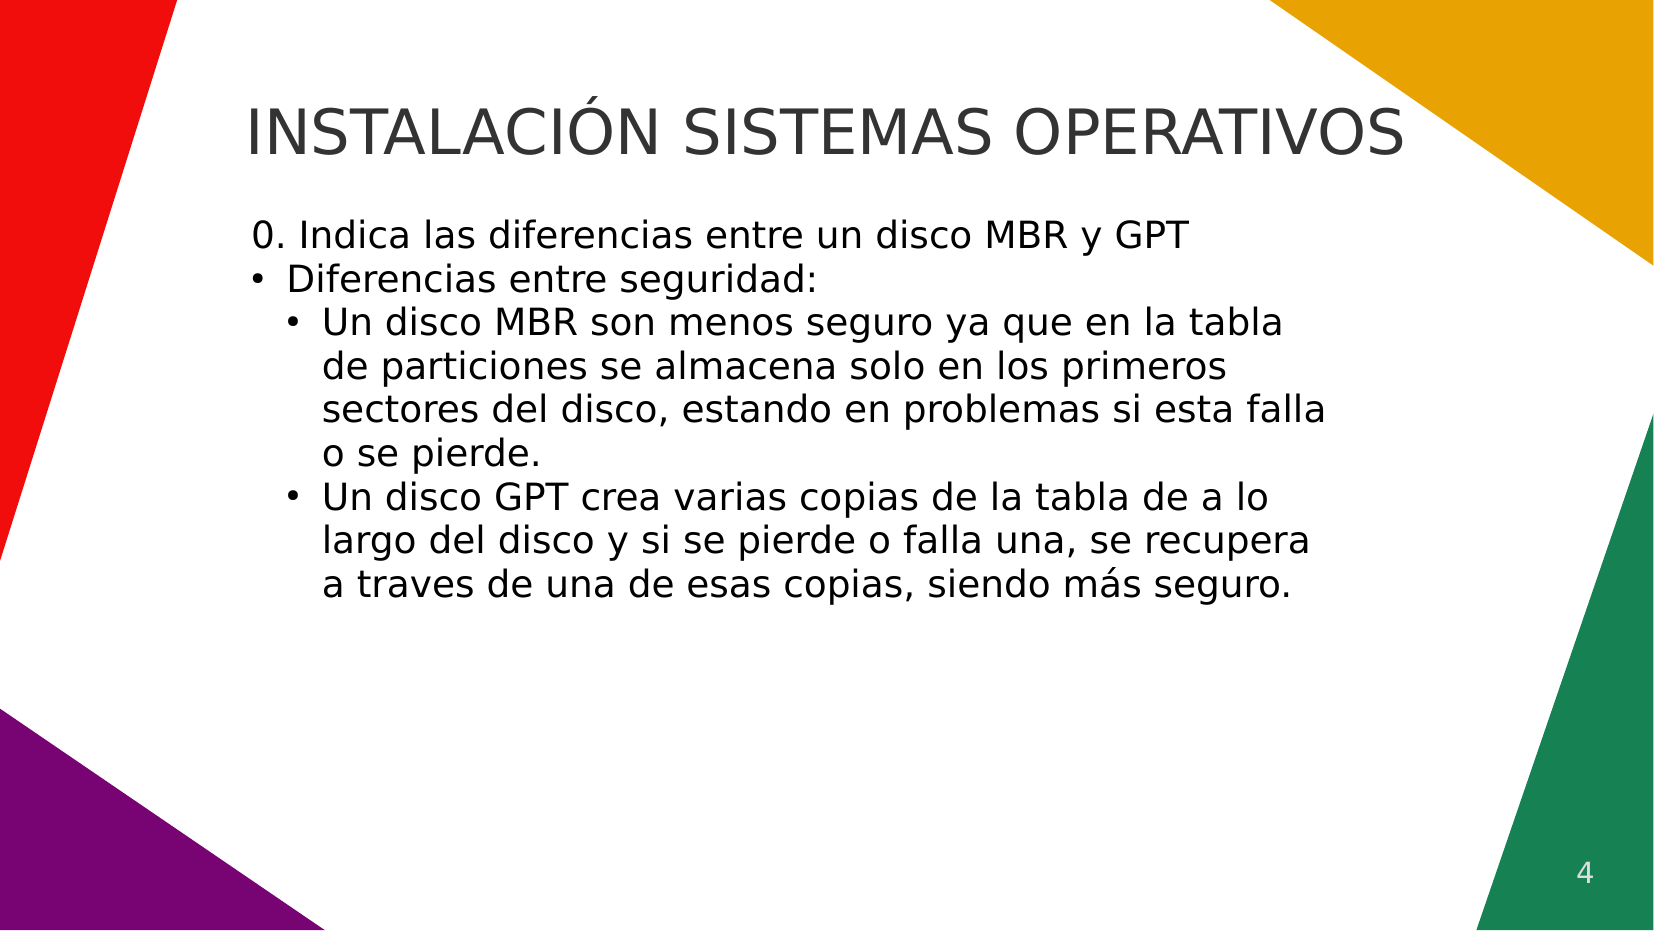

# INSTALACIÓN SISTEMAS OPERATIVOS
0. Indica las diferencias entre un disco MBR y GPT
Diferencias entre seguridad:
Un disco MBR son menos seguro ya que en la tabla de particiones se almacena solo en los primeros sectores del disco, estando en problemas si esta falla o se pierde.
Un disco GPT crea varias copias de la tabla de a lo largo del disco y si se pierde o falla una, se recupera a traves de una de esas copias, siendo más seguro.
4